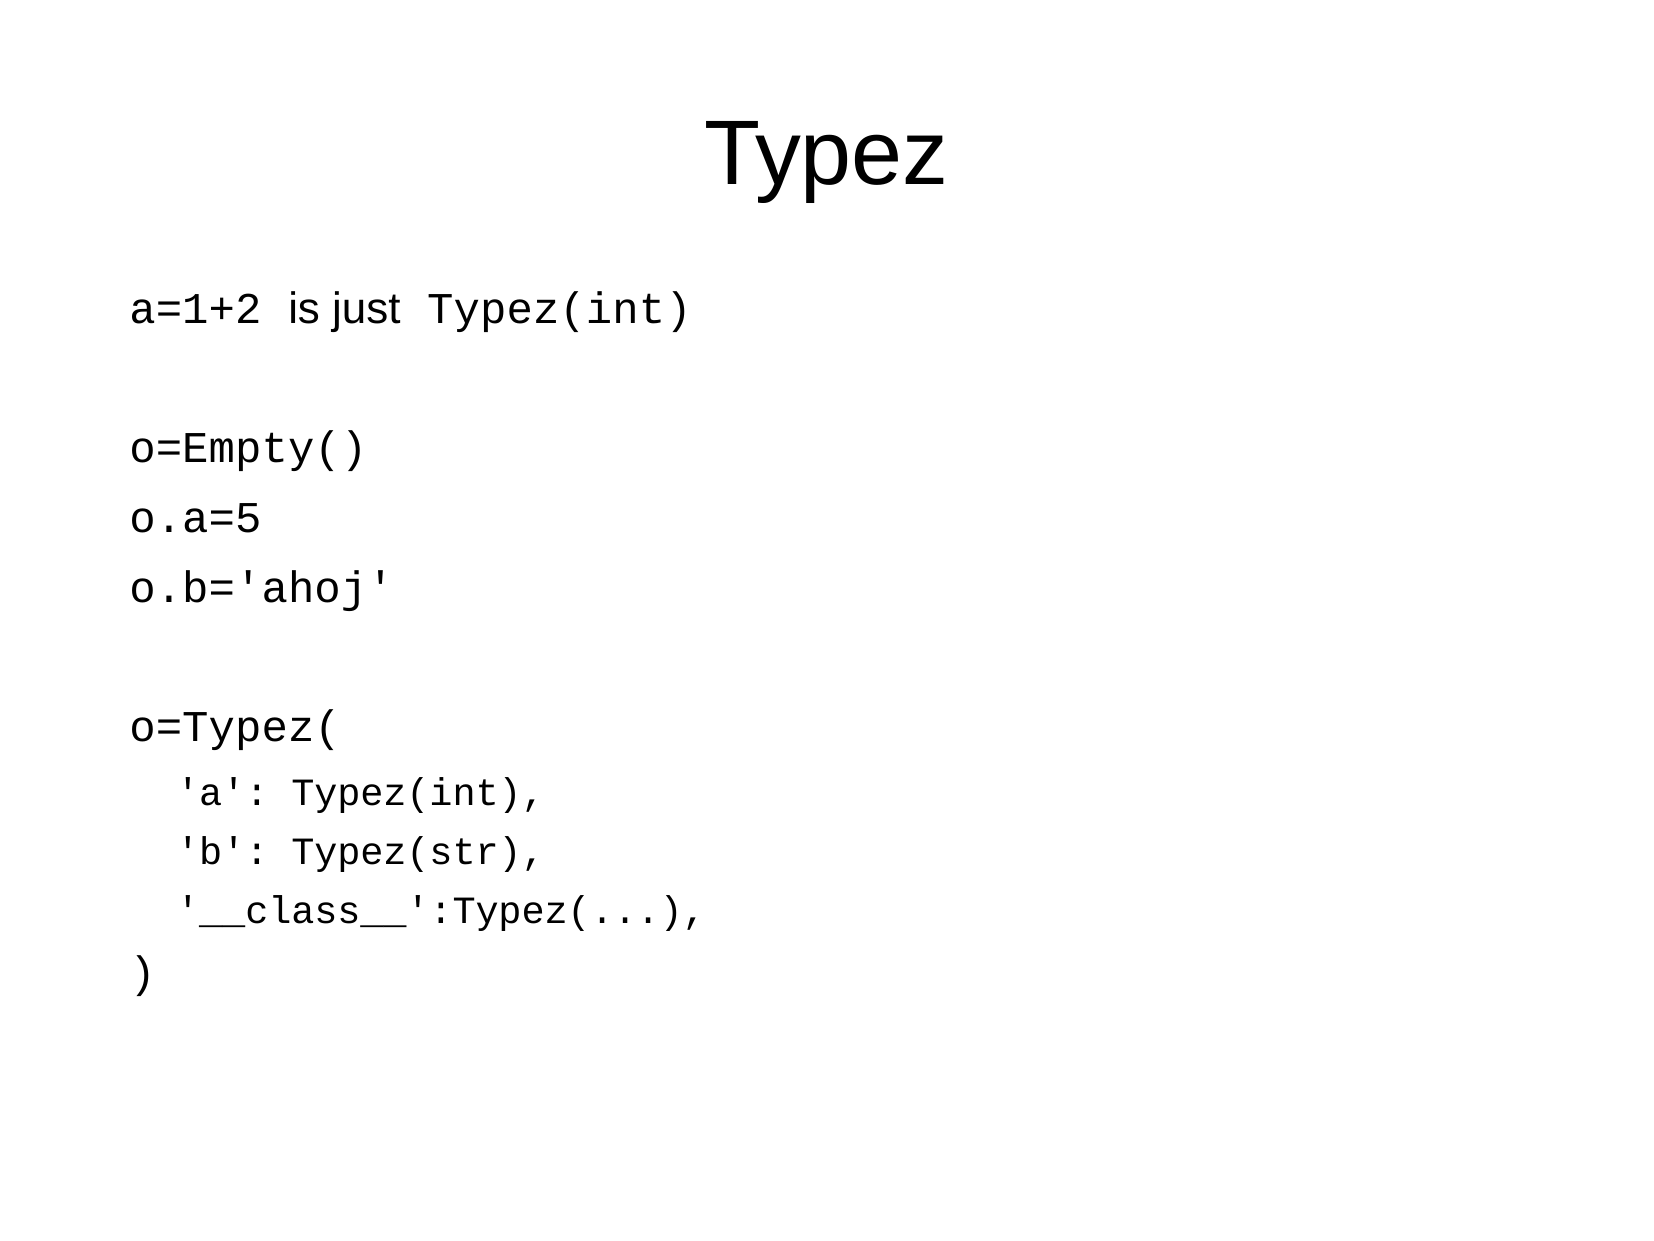

# Typez
a=1+2 is just Typez(int)
o=Empty()
o.a=5
o.b='ahoj'
o=Typez(
'a': Typez(int),
'b': Typez(str),
'__class__':Typez(...),
)